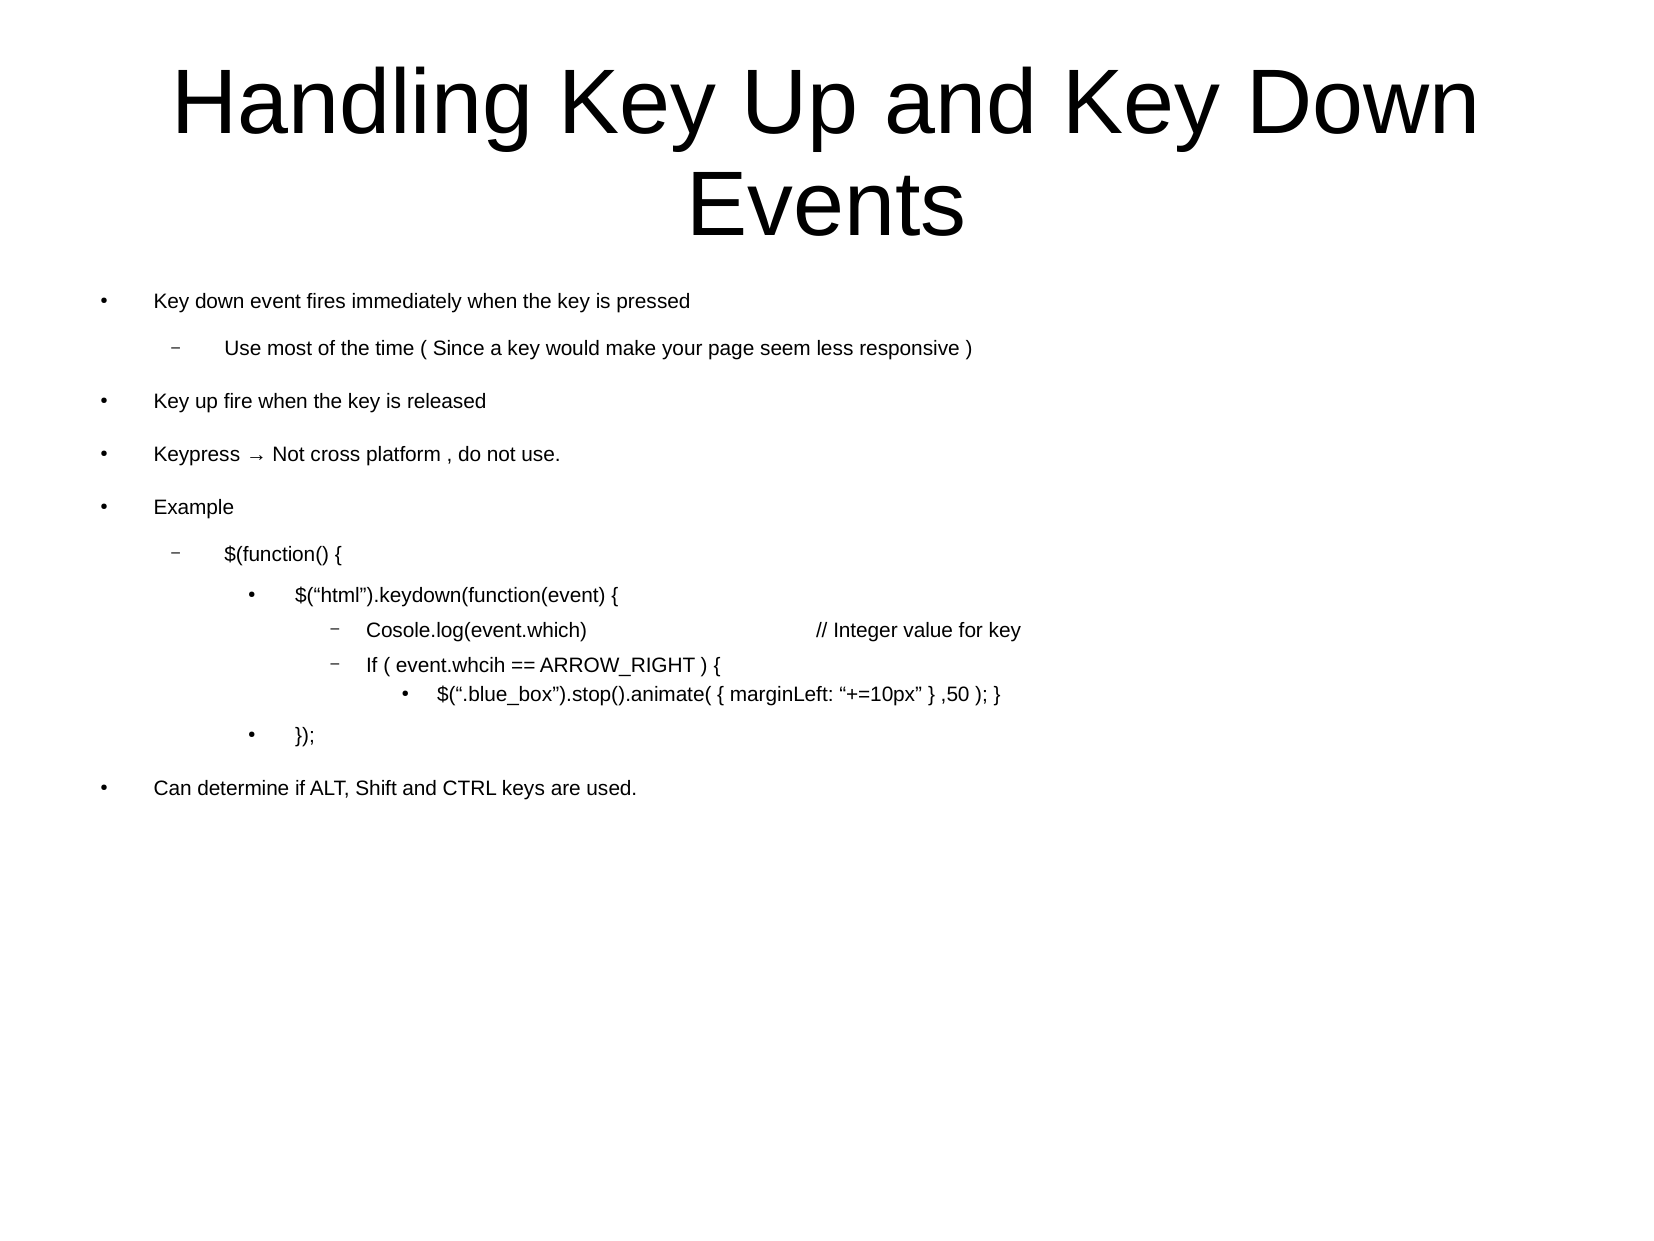

# Handling Key Up and Key Down Events
Key down event fires immediately when the key is pressed
Use most of the time ( Since a key would make your page seem less responsive )
Key up fire when the key is released
Keypress → Not cross platform , do not use.
Example
$(function() {
$(“html”).keydown(function(event) {
Cosole.log(event.which)				// Integer value for key
If ( event.whcih == ARROW_RIGHT ) {
$(“.blue_box”).stop().animate( { marginLeft: “+=10px” } ,50 ); }
});
Can determine if ALT, Shift and CTRL keys are used.